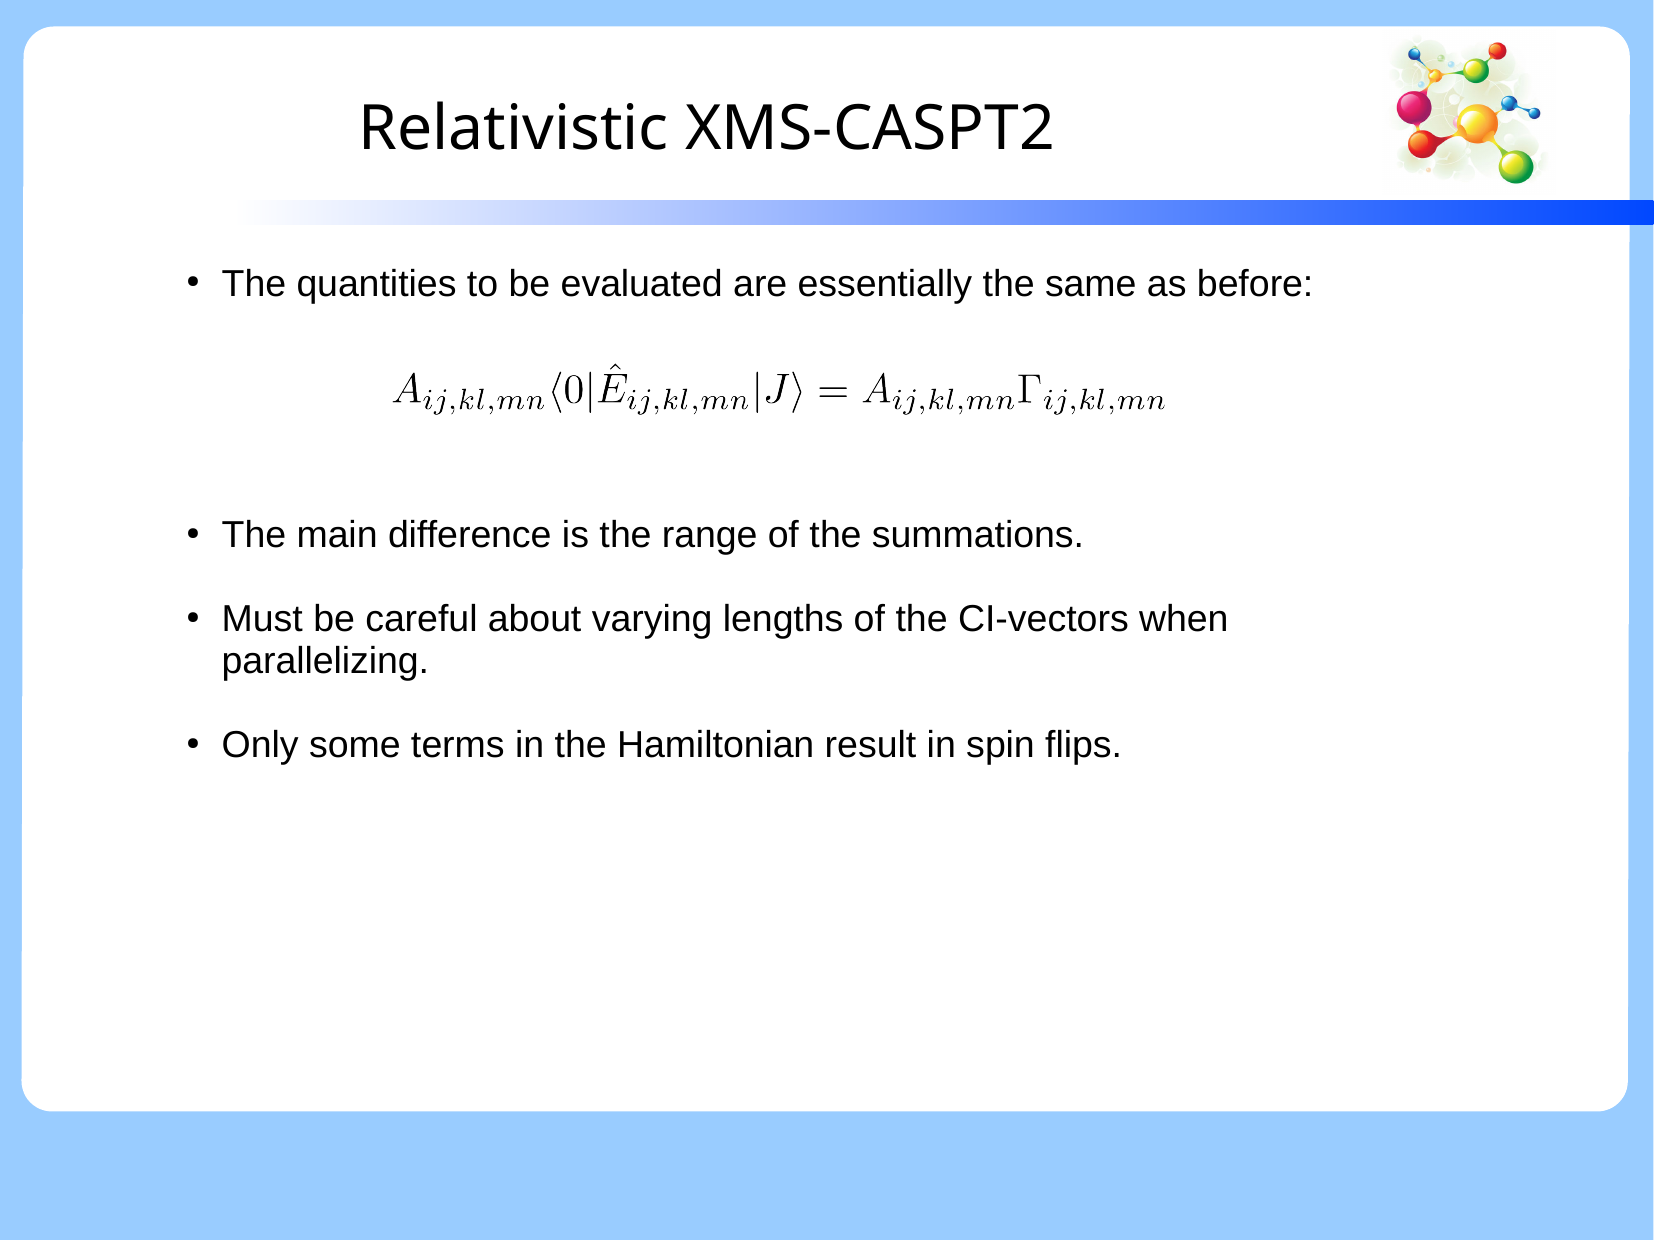

# Relativistic XMS-CASPT2
The quantities to be evaluated are essentially the same as before:
The main difference is the range of the summations.
Must be careful about varying lengths of the CI-vectors when parallelizing.
Only some terms in the Hamiltonian result in spin flips.